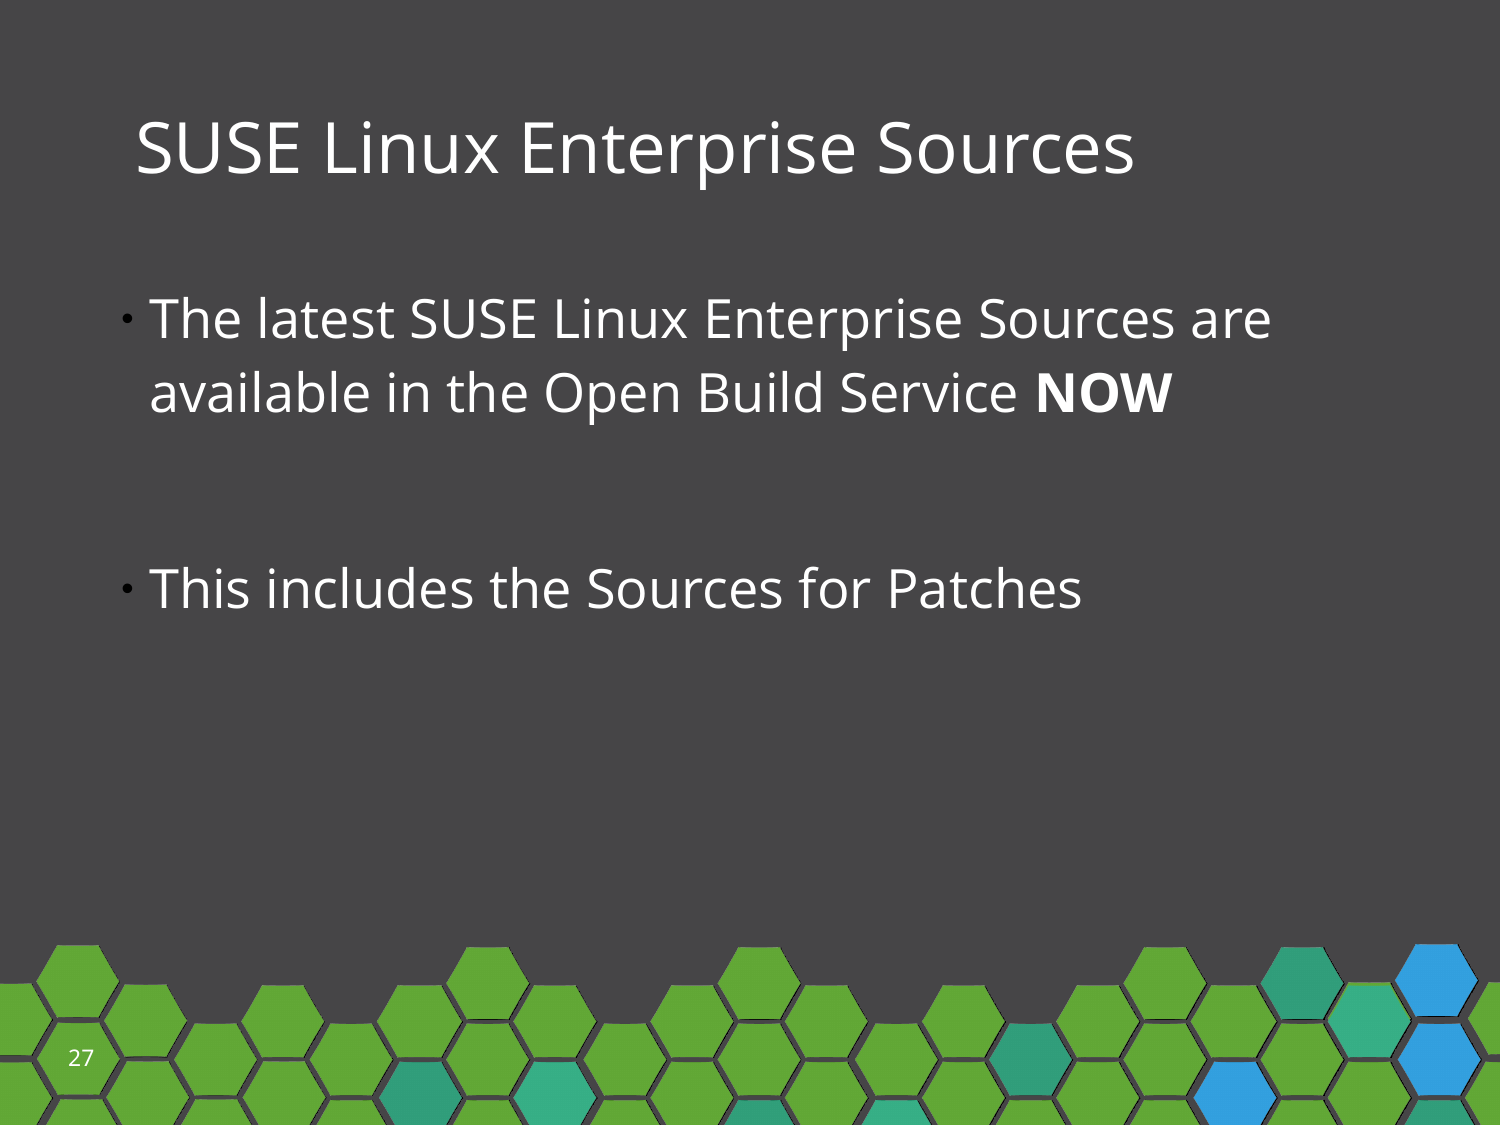

# SUSE Linux Enterprise Sources
The latest SUSE Linux Enterprise Sources are available in the Open Build Service NOW
This includes the Sources for Patches